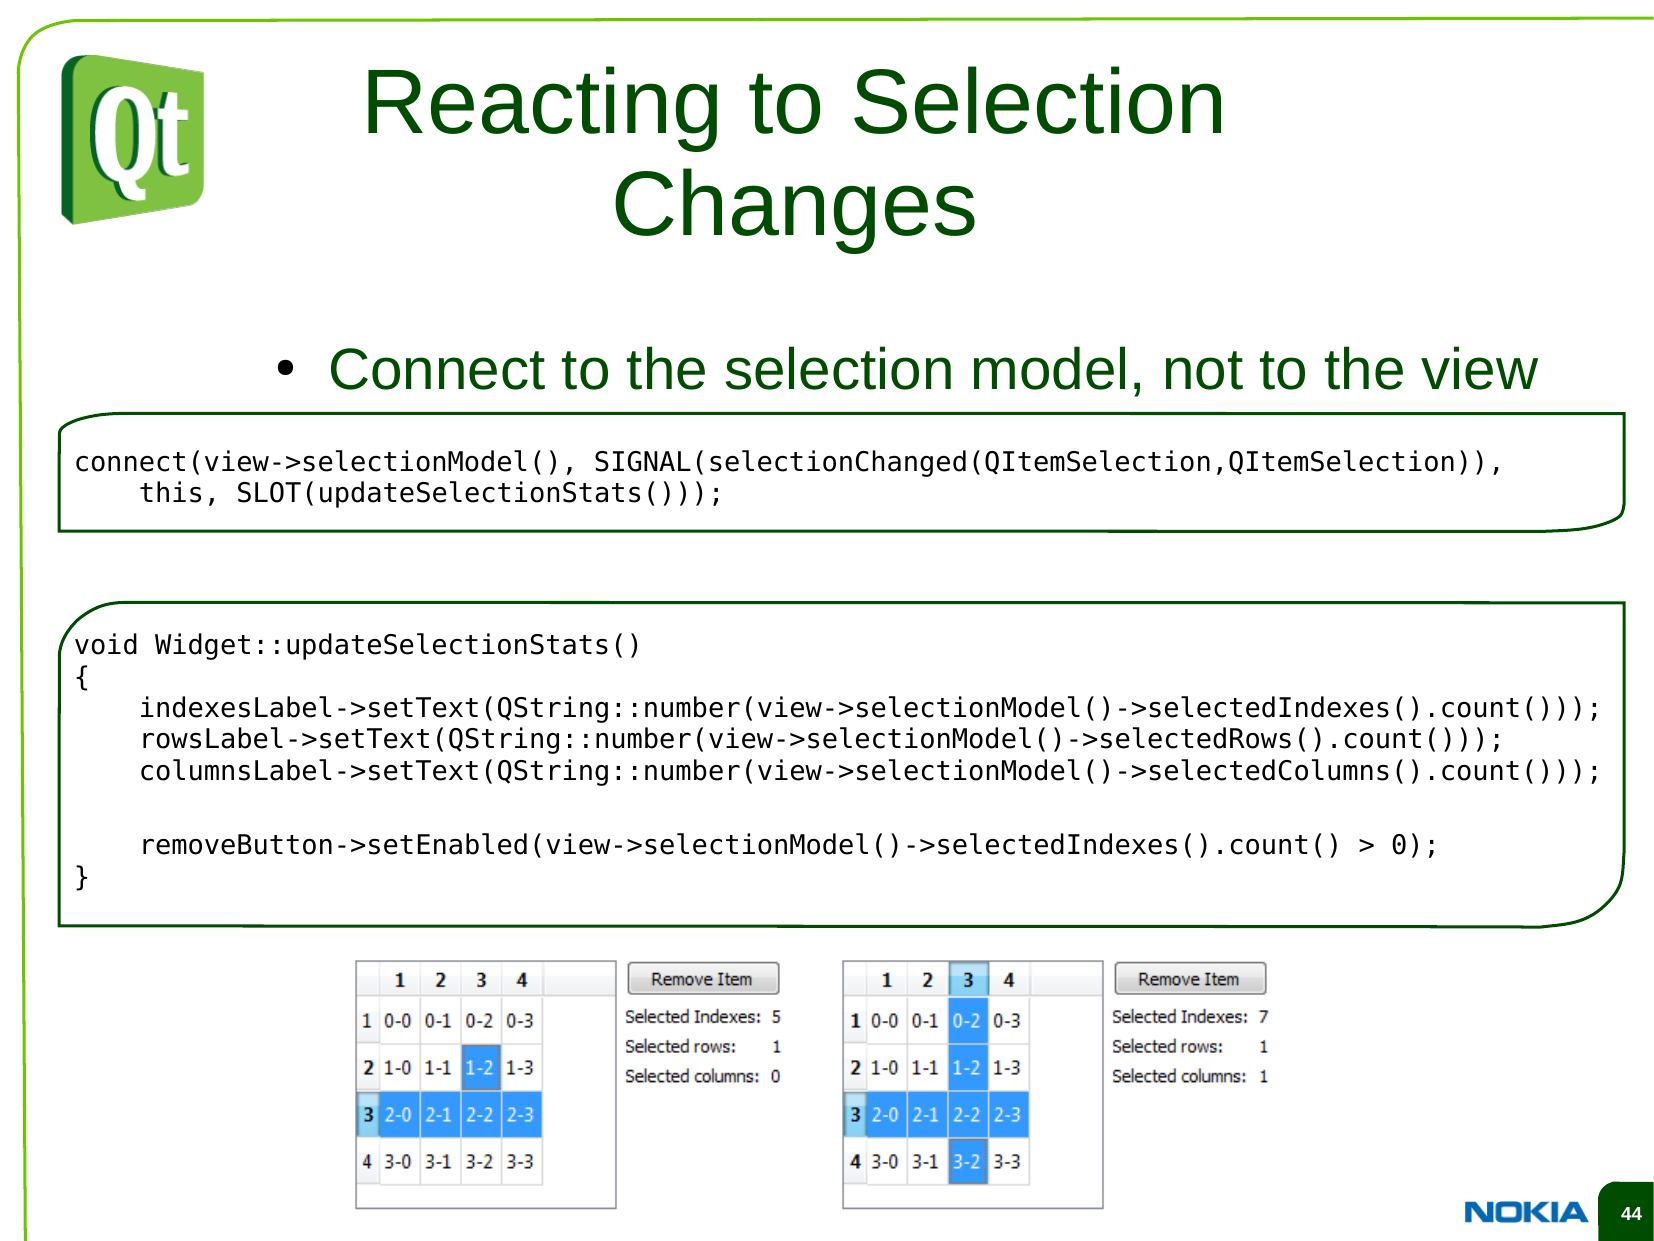

# Reacting to Selection Changes
Connect to the selection model, not to the view
connect(view->selectionModel(), SIGNAL(selectionChanged(QItemSelection,QItemSelection)),
 this, SLOT(updateSelectionStats()));
void Widget::updateSelectionStats()
{
 indexesLabel->setText(QString::number(view->selectionModel()->selectedIndexes().count()));
 rowsLabel->setText(QString::number(view->selectionModel()->selectedRows().count()));
 columnsLabel->setText(QString::number(view->selectionModel()->selectedColumns().count()));
 removeButton->setEnabled(view->selectionModel()->selectedIndexes().count() > 0);
}